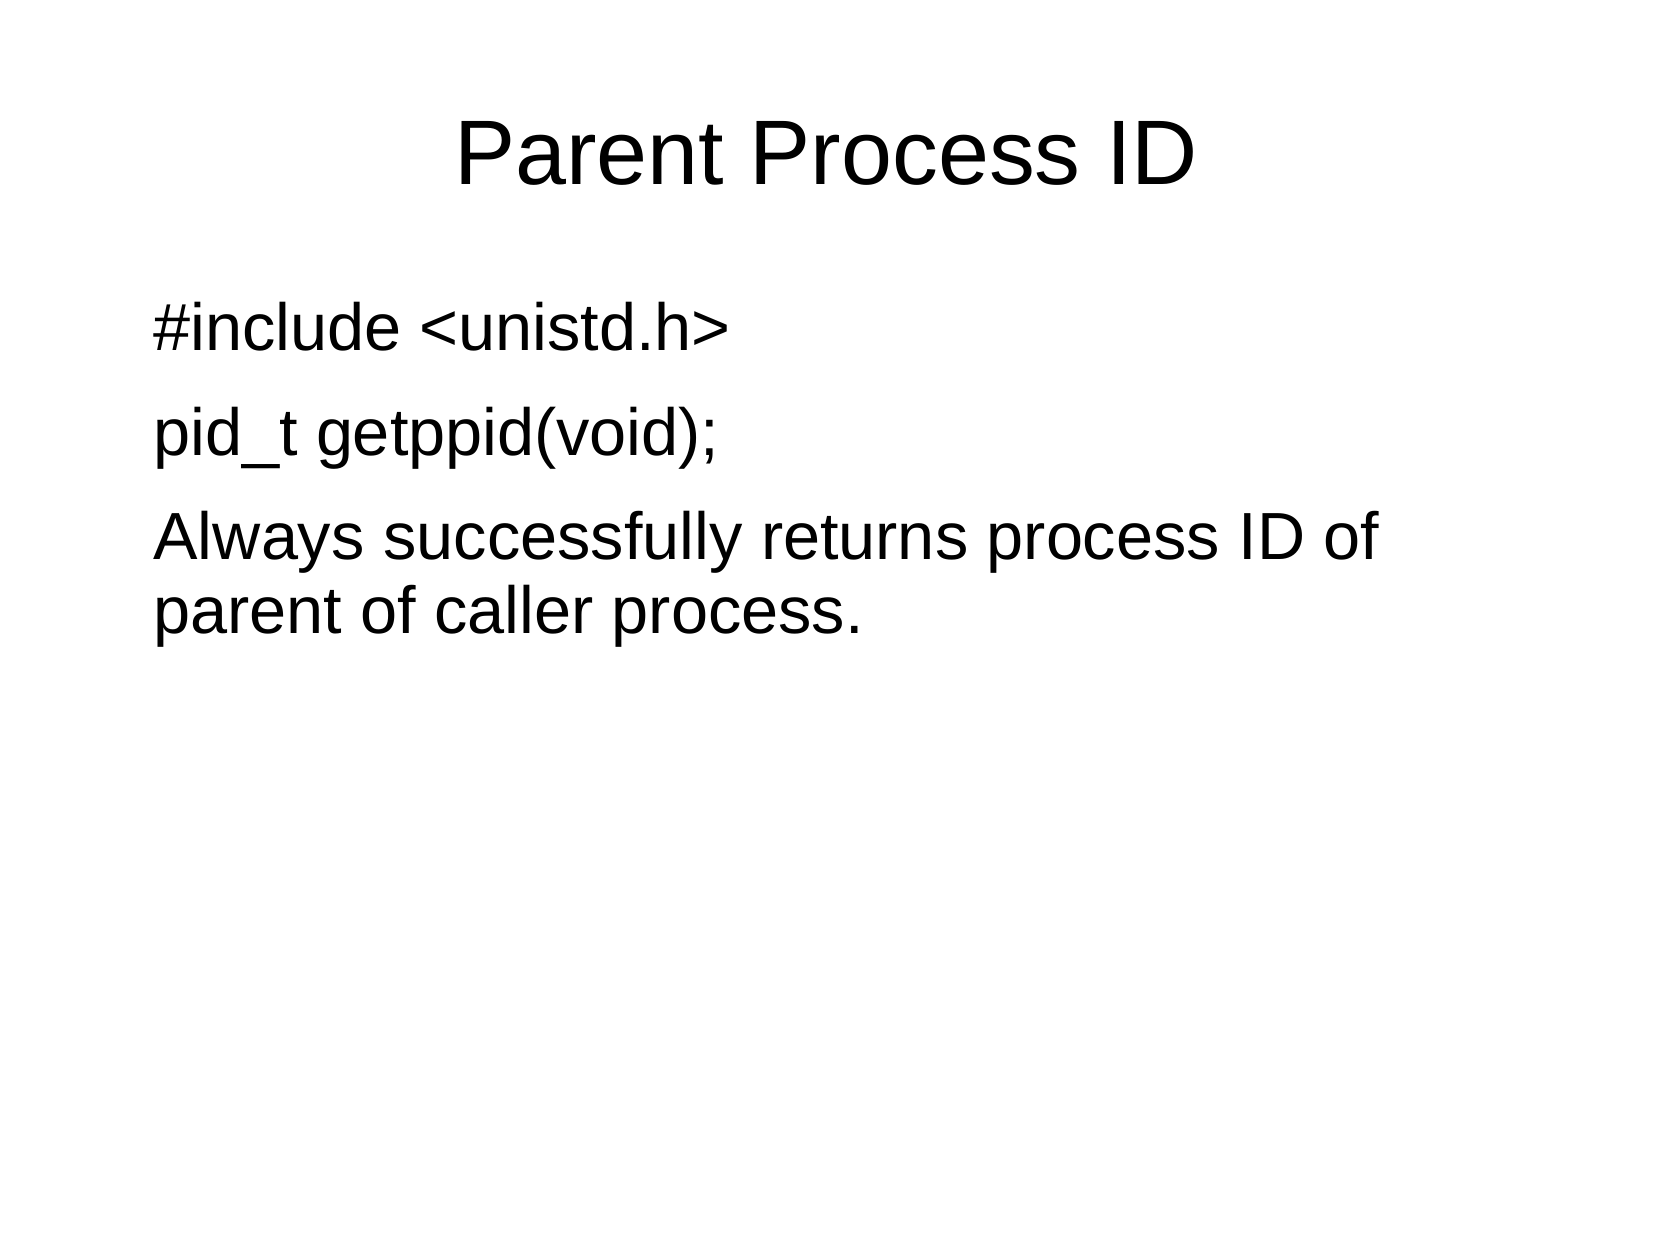

# Parent Process ID
#include <unistd.h>
pid_t getppid(void);
Always successfully returns process ID of parent of caller process.